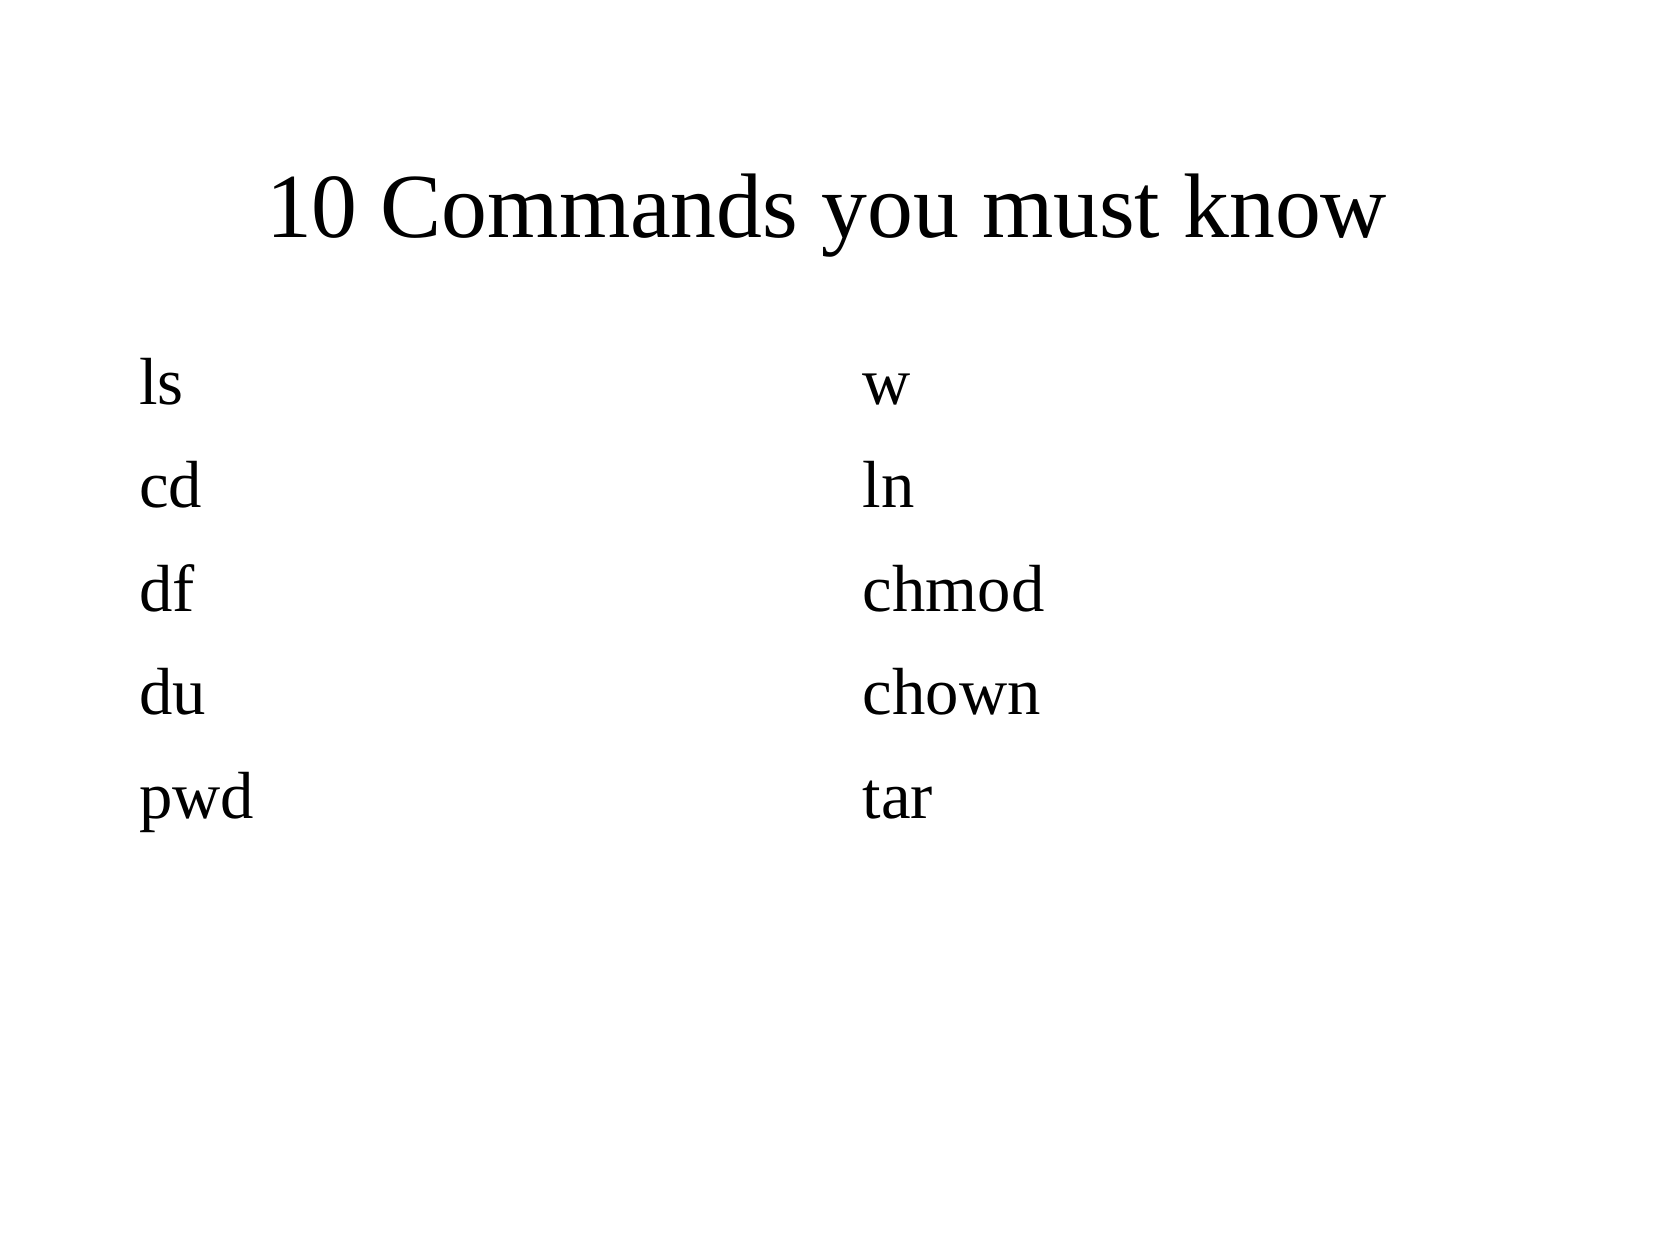

# 10 Commands you must know
ls
cd
df
du
pwd
w
ln
chmod
chown
tar